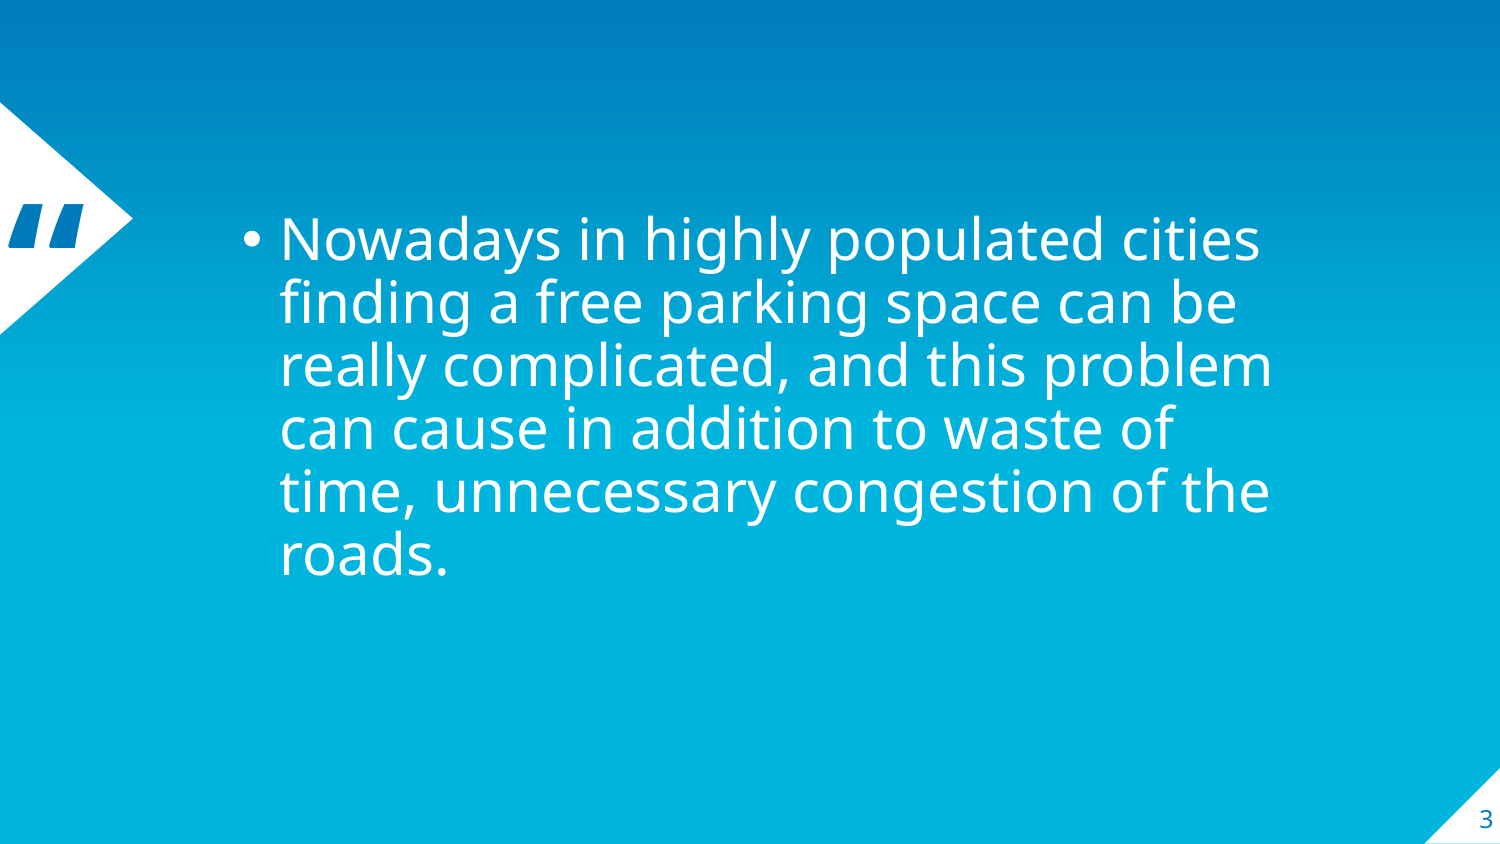

# Nowadays in highly populated cities finding a free parking space can be really complicated, and this problem can cause in addition to waste of time, unnecessary congestion of the roads.